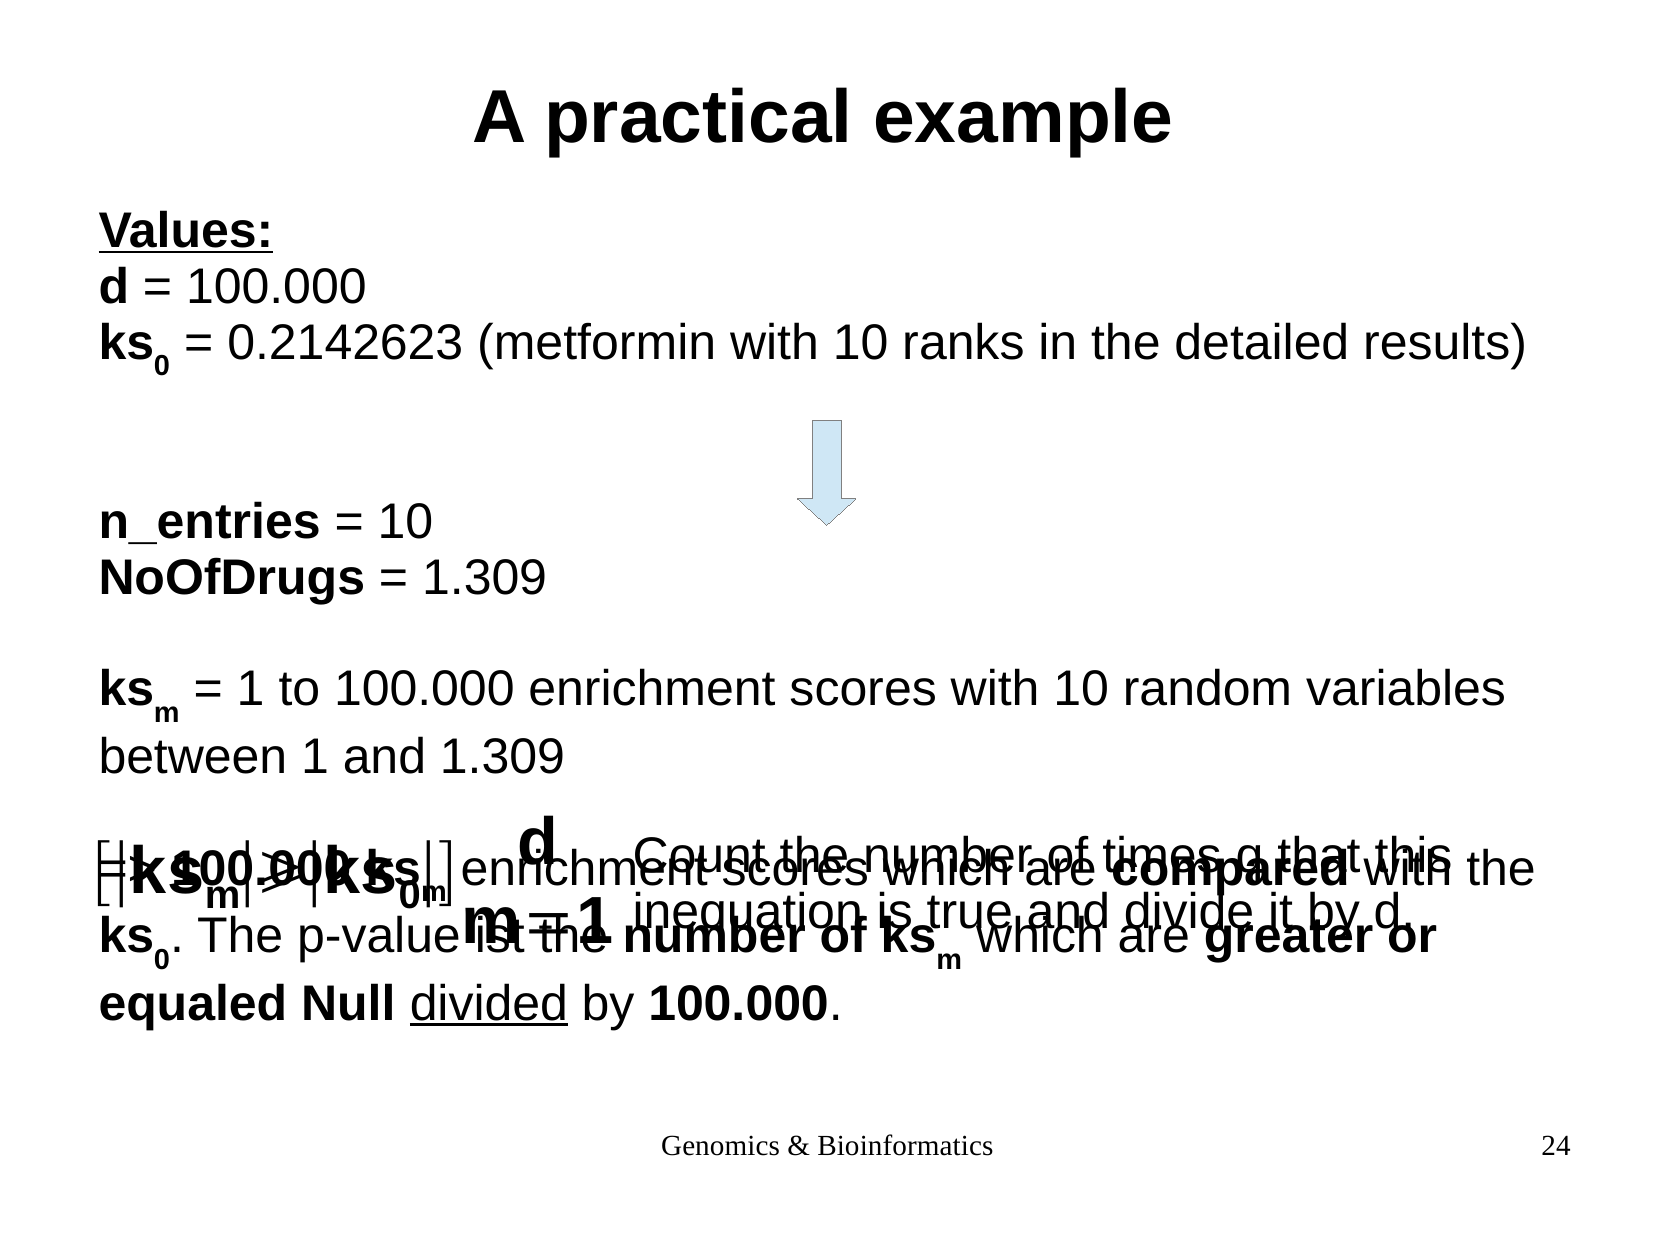

A practical example
Values:
d = 100.000
ks0 = 0.2142623 (metformin with 10 ranks in the detailed results)
n_entries = 10
NoOfDrugs = 1.309
ksm = 1 to 100.000 enrichment scores with 10 random variables between 1 and 1.309
=> 100.000 ksm enrichment scores which are compared with the ks0. The p-value ist the number of ksm which are greater or equaled Null divided by 100.000.
Count the number of times q that this inequation is true and divide it by d.
Genomics & Bioinformatics
24